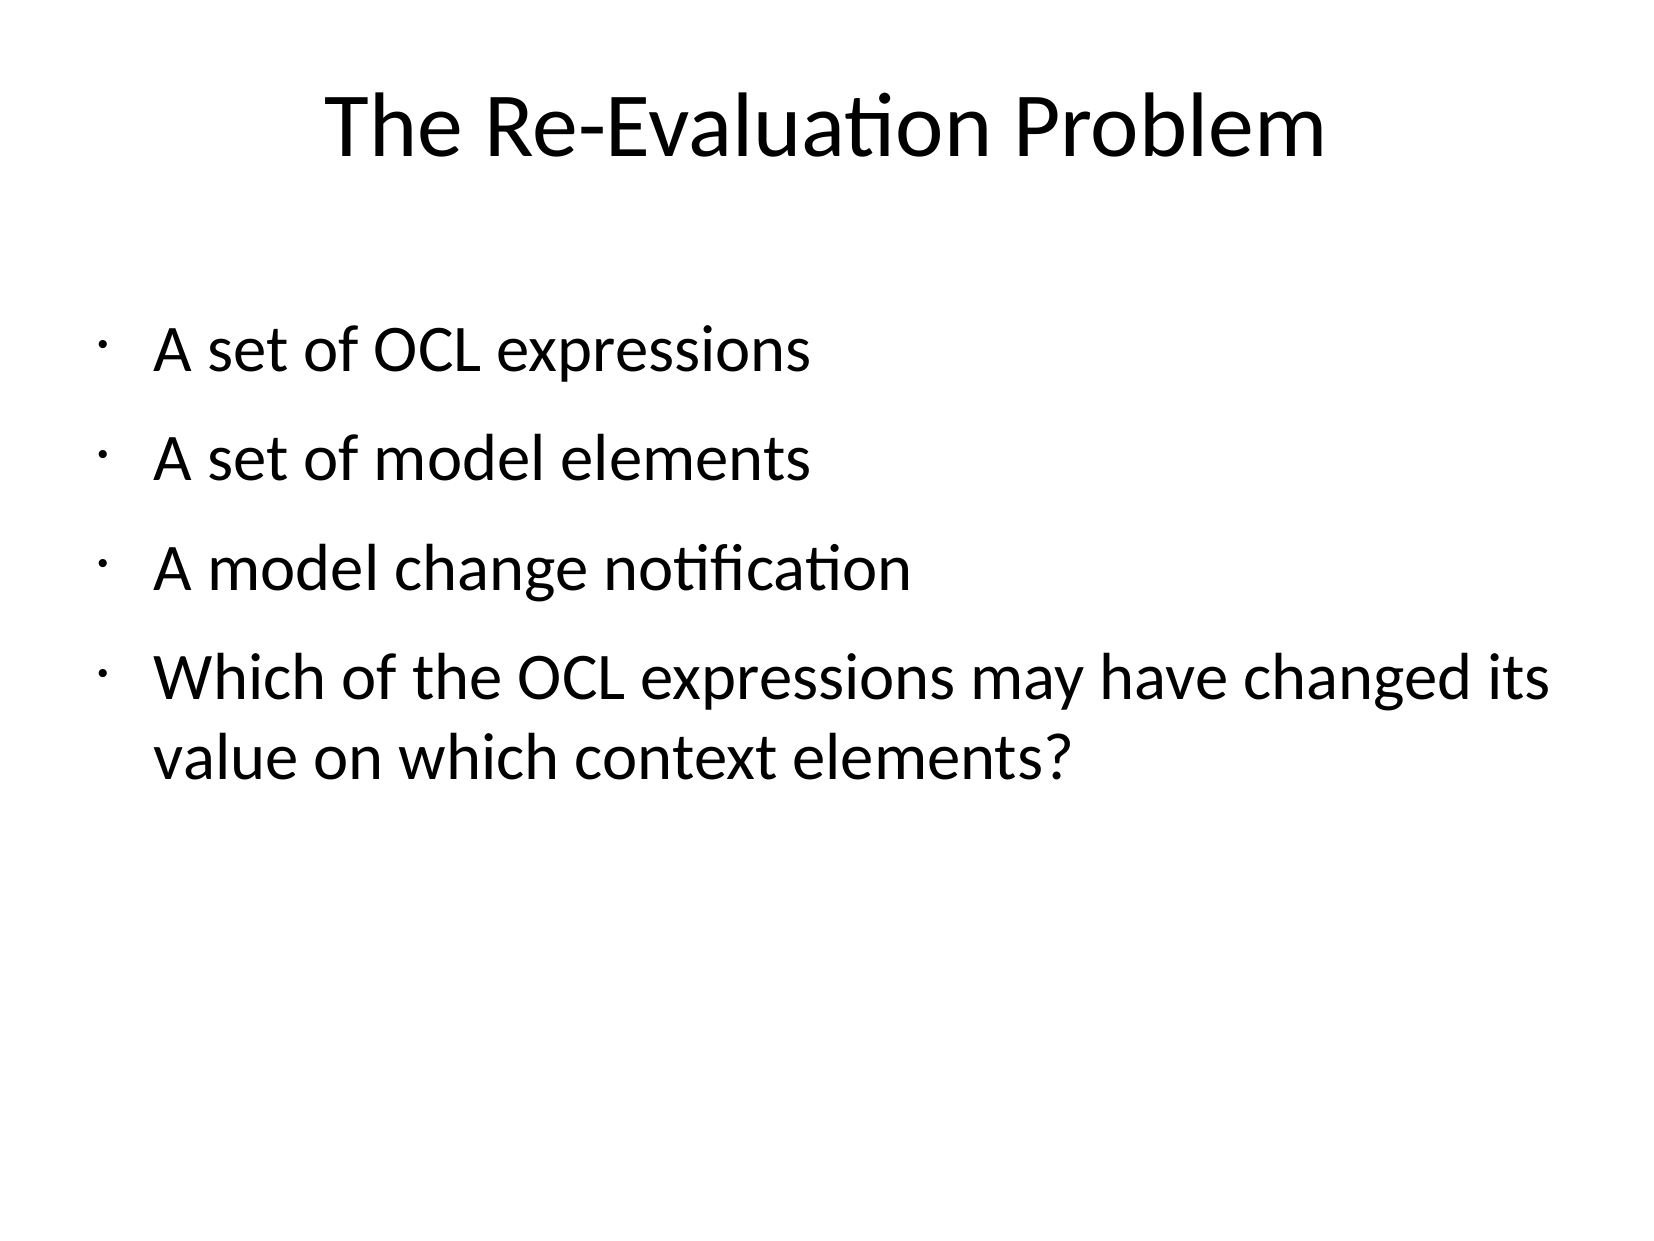

# The Re-Evaluation Problem
A set of OCL expressions
A set of model elements
A model change notification
Which of the OCL expressions may have changed its value on which context elements?